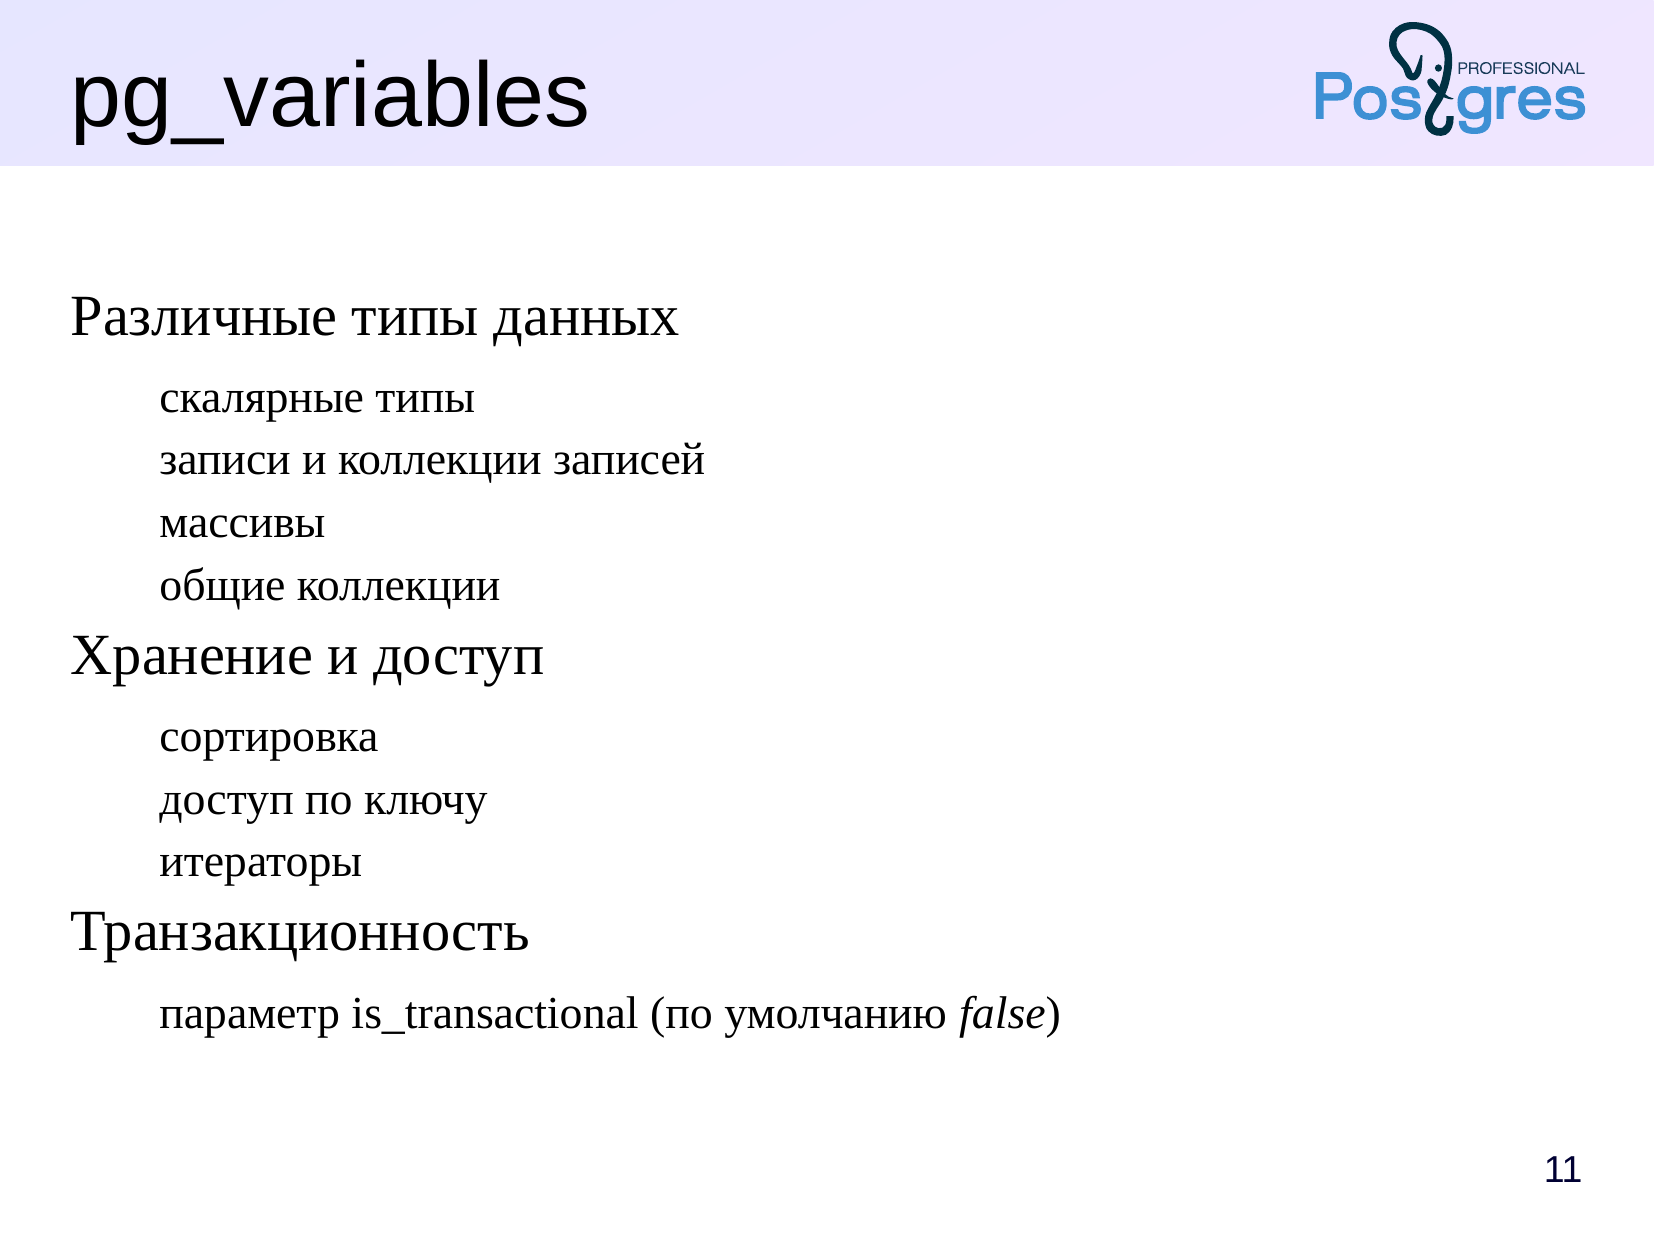

# pg_variables
Различные типы данных
скалярные типы
записи и коллекции записей
массивы
общие коллекции
Хранение и доступ
сортировка
доступ по ключу
итераторы
Транзакционность
параметр is_transactional (по умолчанию false)